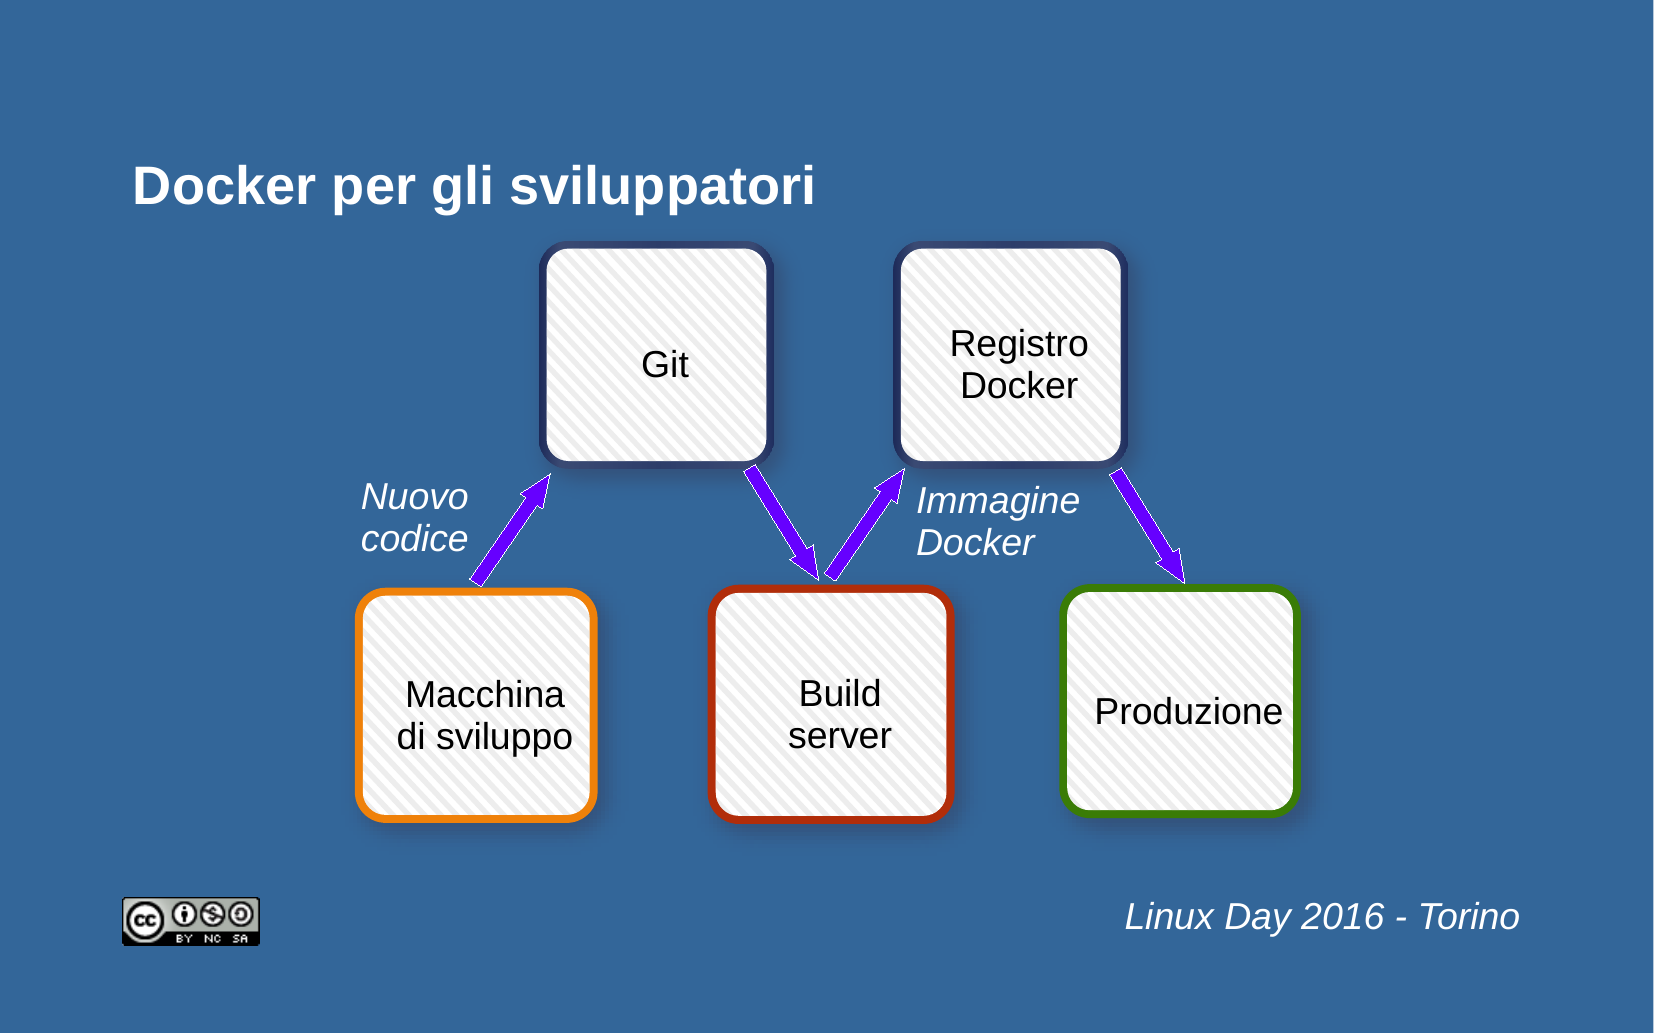

Docker per gli sviluppatori
Git
Registro
Docker
Nuovo
codice
Immagine
Docker
Build
server
Produzione
Macchina
di sviluppo
Linux Day 2016 - Torino